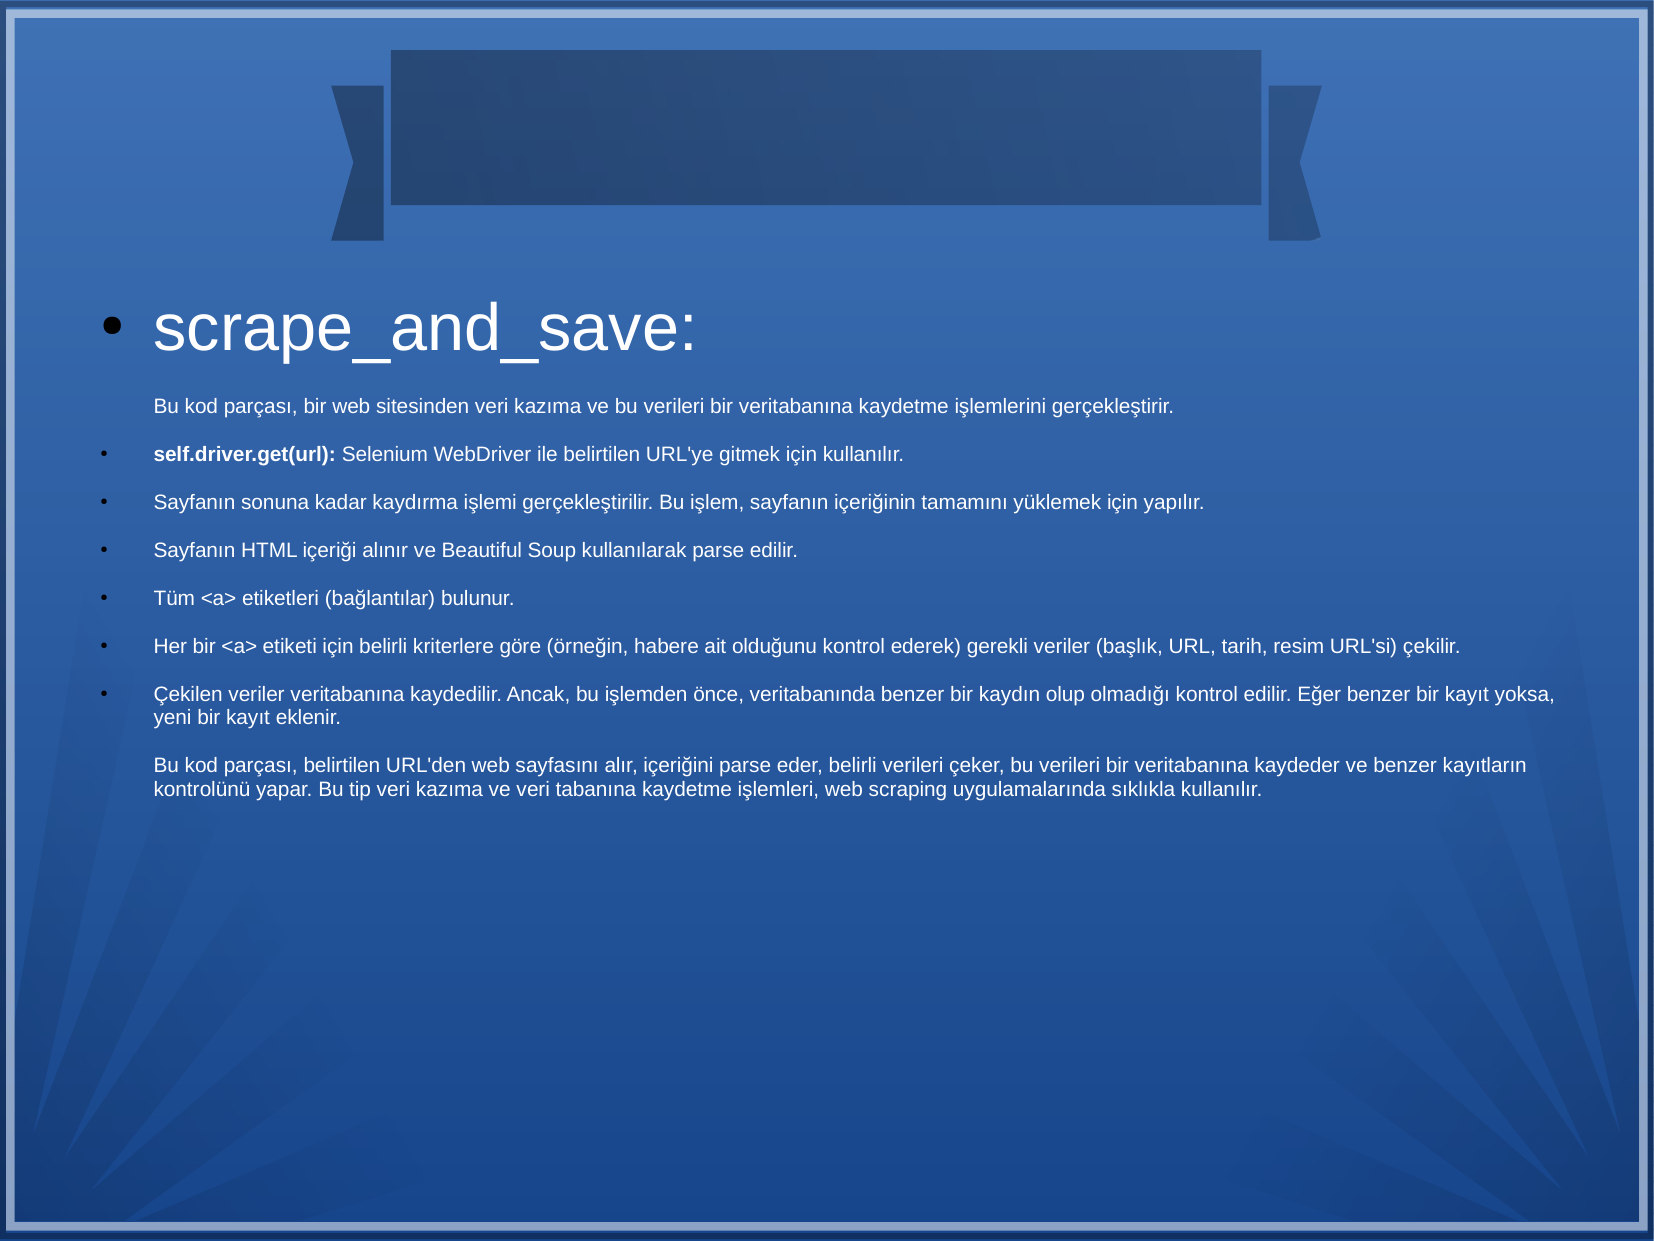

# scrape_and_save:
Bu kod parçası, bir web sitesinden veri kazıma ve bu verileri bir veritabanına kaydetme işlemlerini gerçekleştirir.
self.driver.get(url): Selenium WebDriver ile belirtilen URL'ye gitmek için kullanılır.
Sayfanın sonuna kadar kaydırma işlemi gerçekleştirilir. Bu işlem, sayfanın içeriğinin tamamını yüklemek için yapılır.
Sayfanın HTML içeriği alınır ve Beautiful Soup kullanılarak parse edilir.
Tüm <a> etiketleri (bağlantılar) bulunur.
Her bir <a> etiketi için belirli kriterlere göre (örneğin, habere ait olduğunu kontrol ederek) gerekli veriler (başlık, URL, tarih, resim URL'si) çekilir.
Çekilen veriler veritabanına kaydedilir. Ancak, bu işlemden önce, veritabanında benzer bir kaydın olup olmadığı kontrol edilir. Eğer benzer bir kayıt yoksa, yeni bir kayıt eklenir.
Bu kod parçası, belirtilen URL'den web sayfasını alır, içeriğini parse eder, belirli verileri çeker, bu verileri bir veritabanına kaydeder ve benzer kayıtların kontrolünü yapar. Bu tip veri kazıma ve veri tabanına kaydetme işlemleri, web scraping uygulamalarında sıklıkla kullanılır.